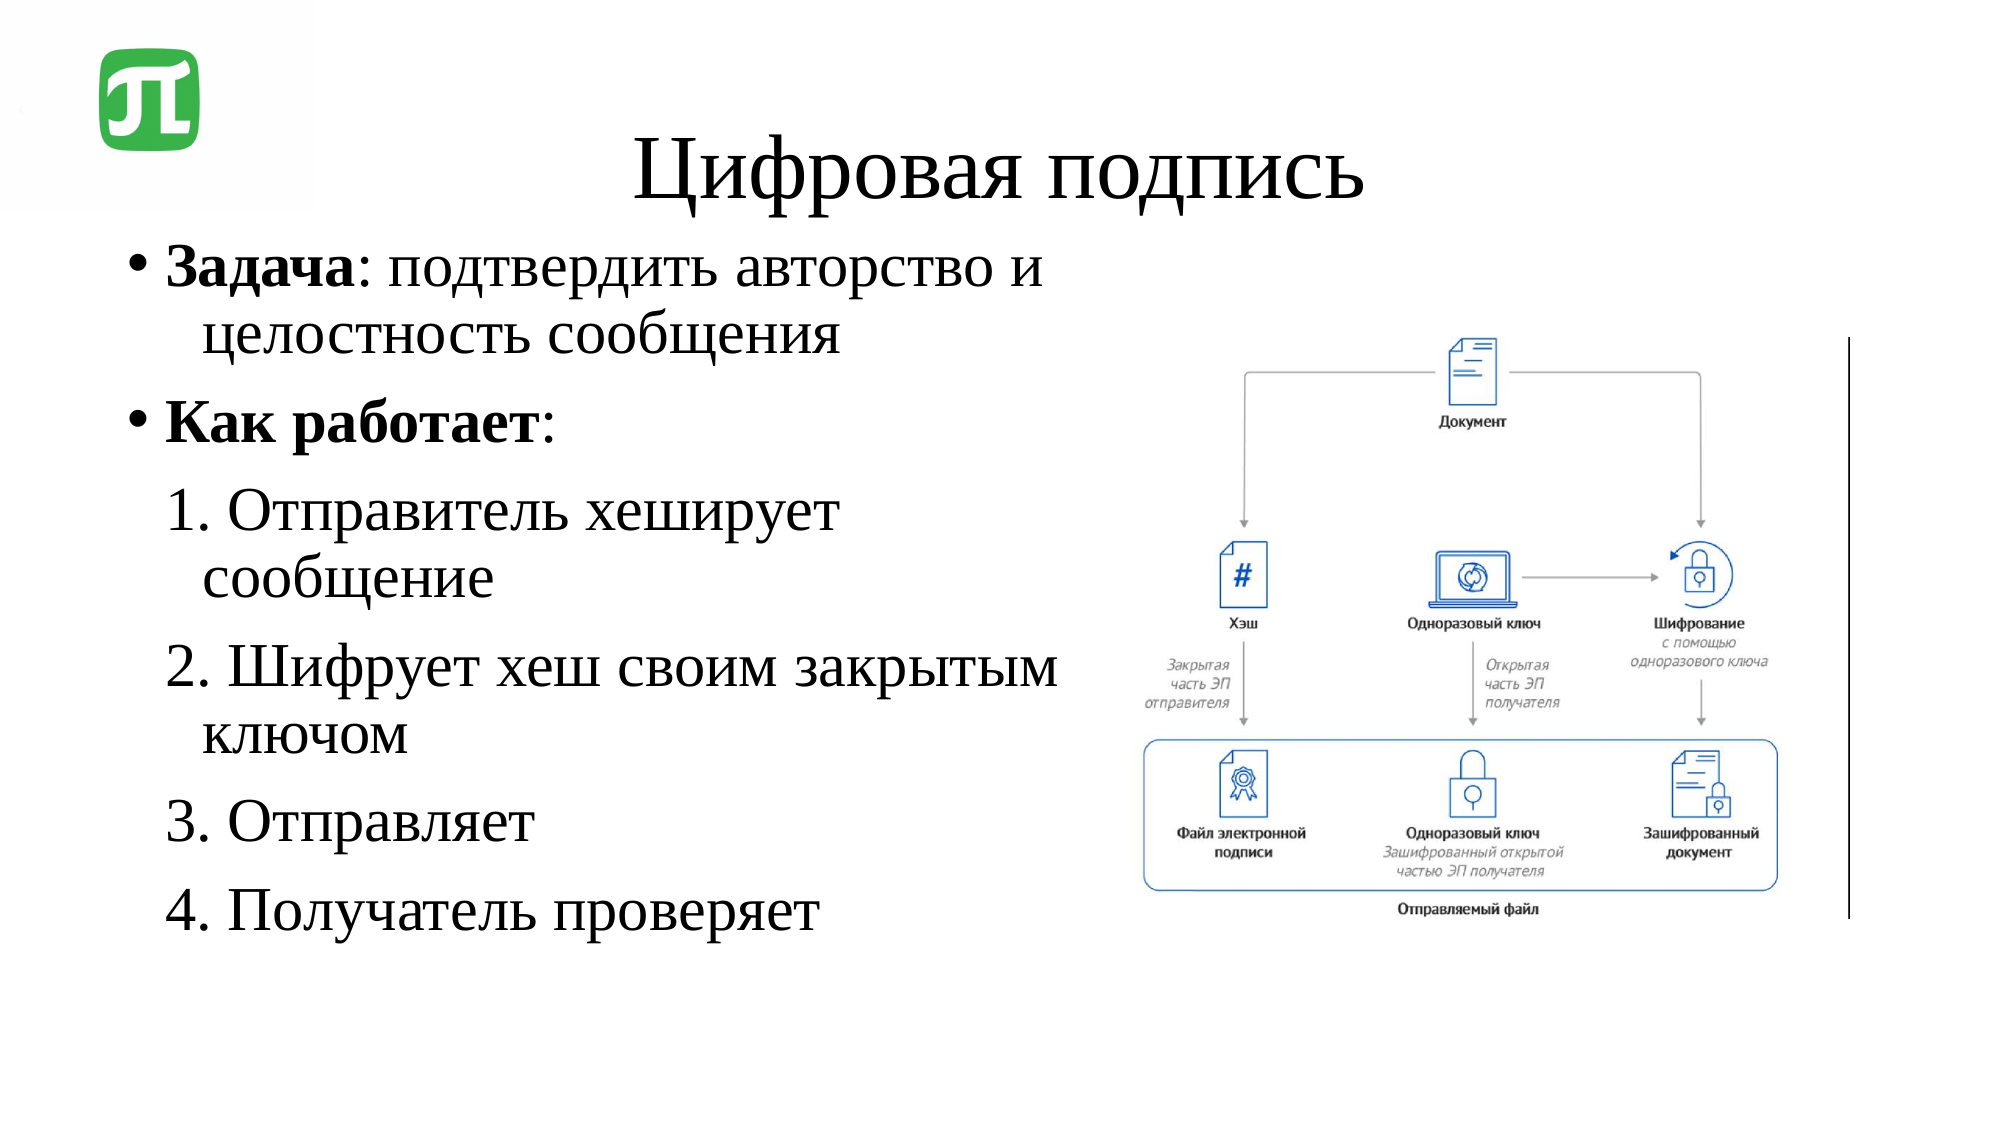

# Цифровая подпись
Задача: подтвердить авторство и целостность сообщения
Как работает:
1. Отправитель хеширует сообщение
2. Шифрует хеш своим закрытым ключом
3. Отправляет
4. Получатель проверяет